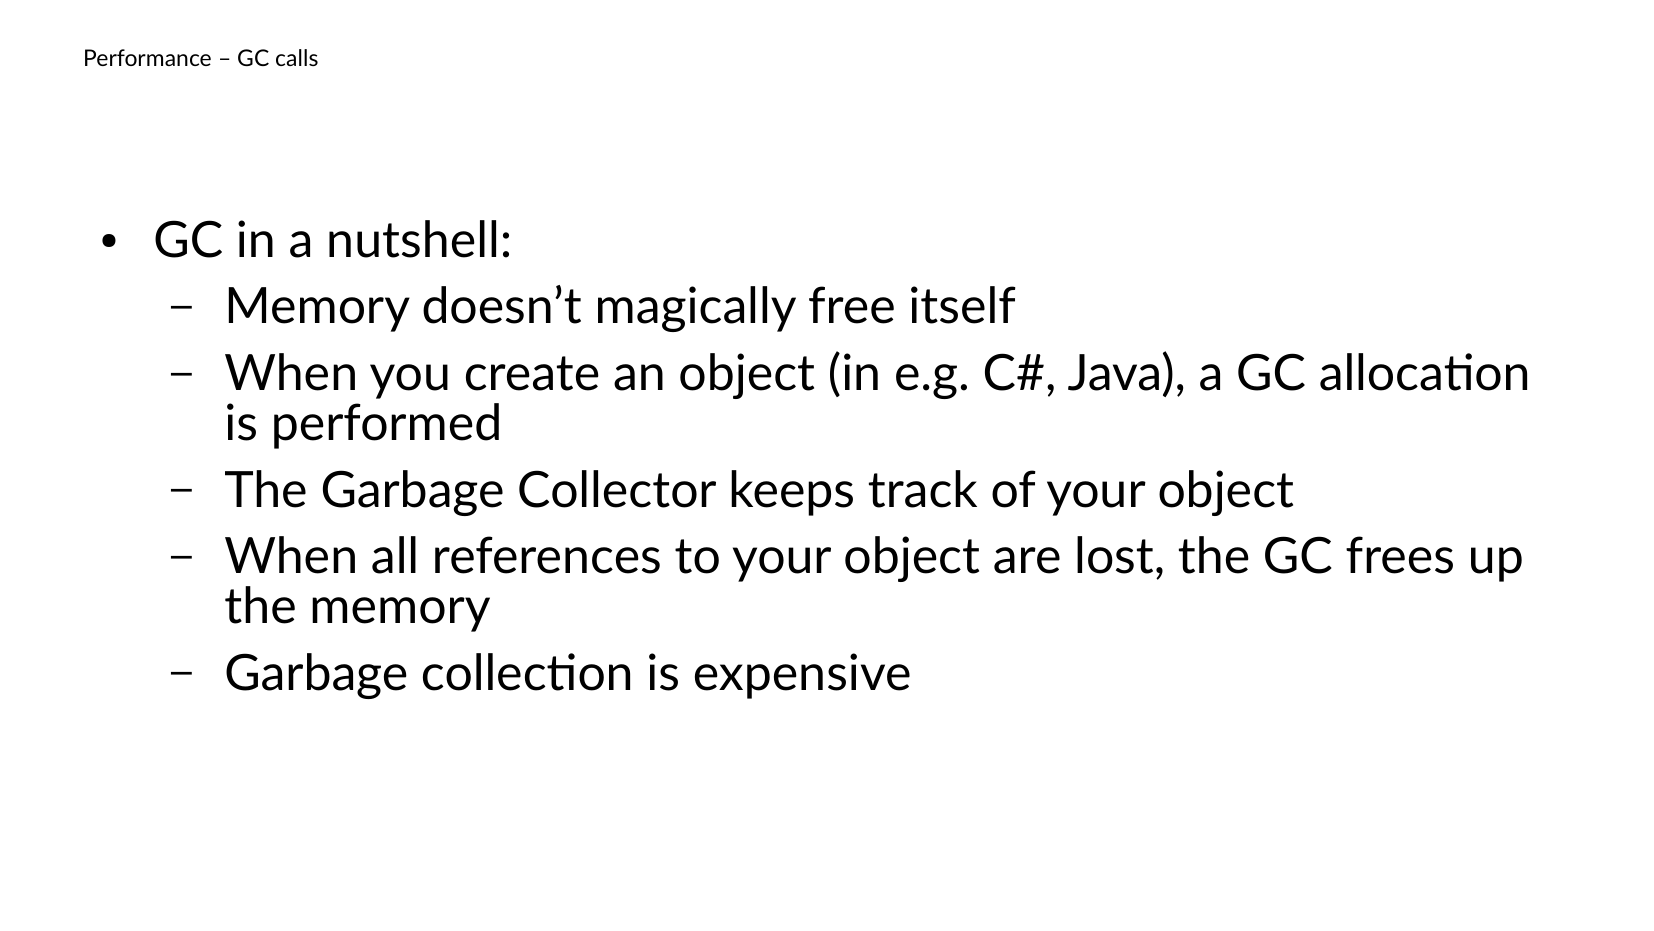

# Performance – GC calls
GC in a nutshell:
Memory doesn’t magically free itself
When you create an object (in e.g. C#, Java), a GC allocation is performed
The Garbage Collector keeps track of your object
When all references to your object are lost, the GC frees up the memory
Garbage collection is expensive